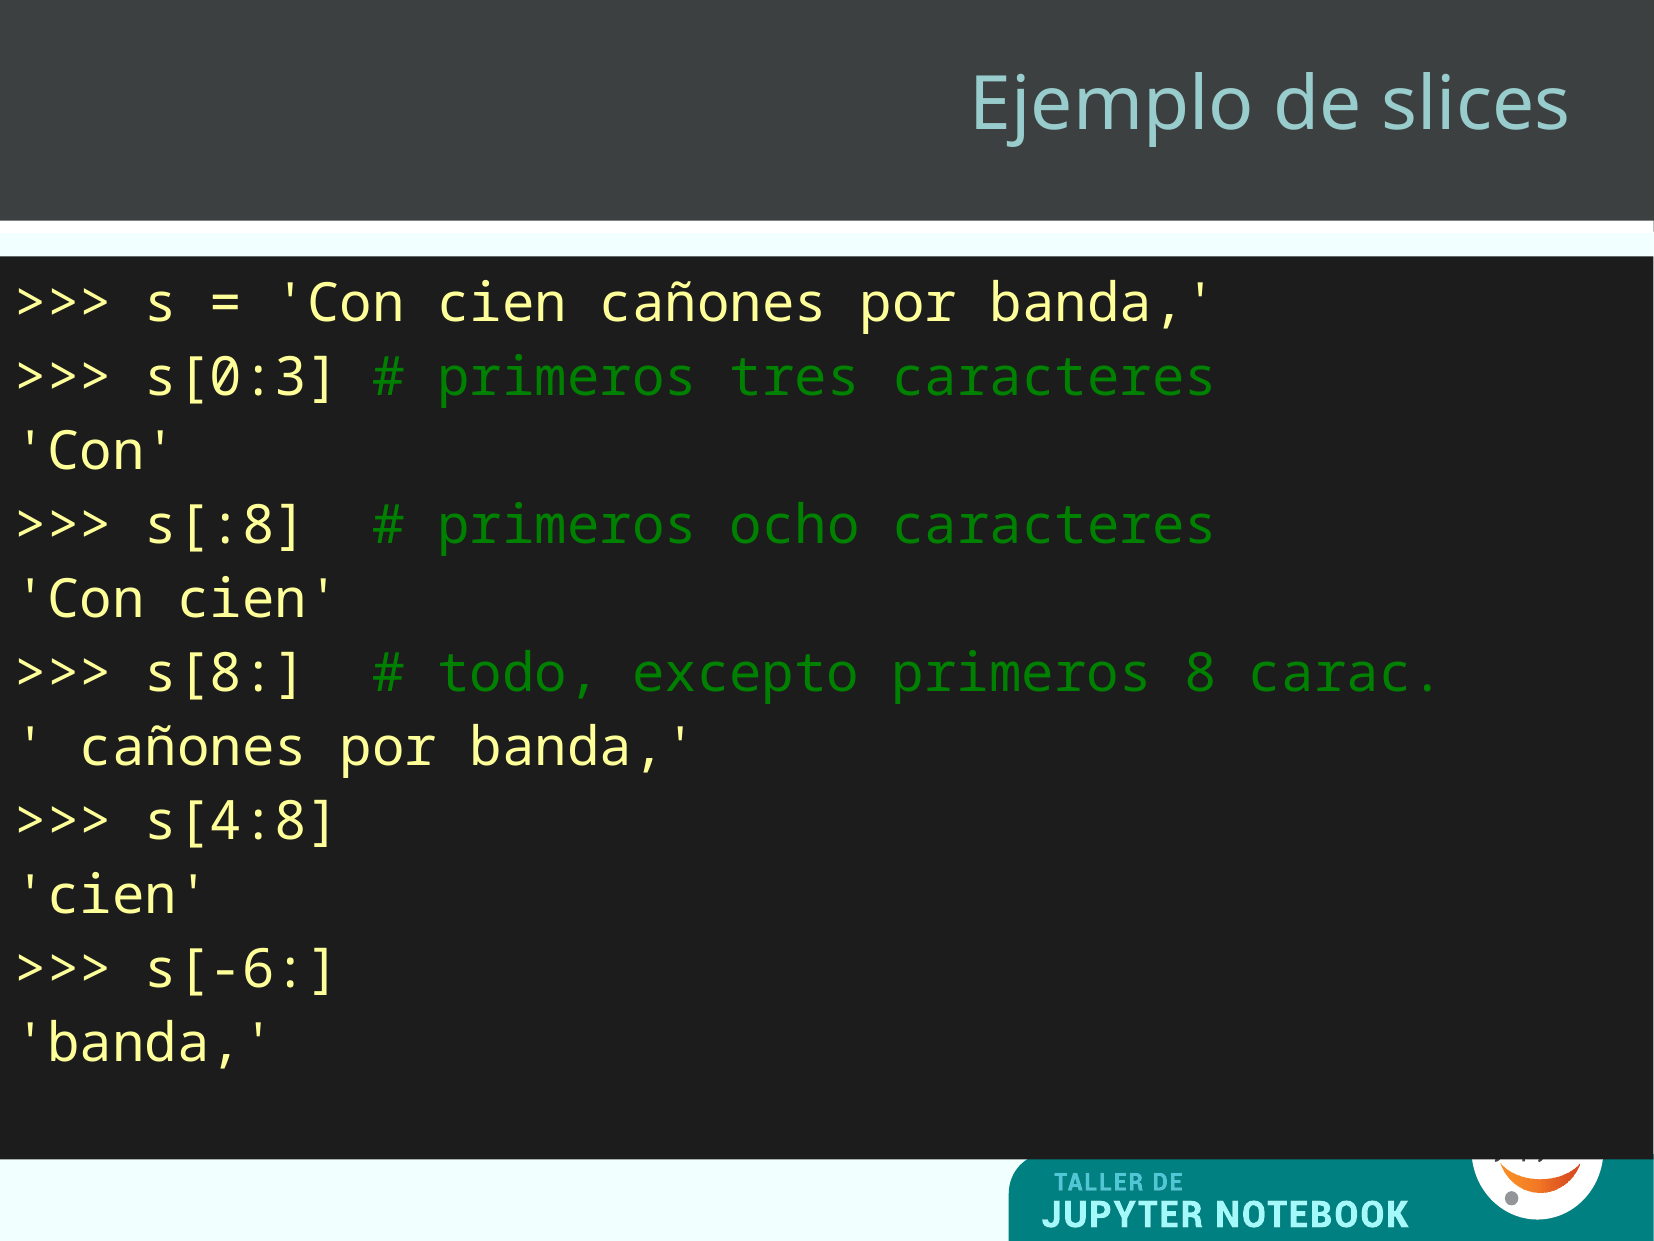

# Ejemplo de slices
>>> s = 'Con cien cañones por banda,'
>>> s[0:3] # primeros tres caracteres
'Con'
>>> s[:8] # primeros ocho caracteres
'Con cien'
>>> s[8:] # todo, excepto primeros 8 carac.
' cañones por banda,'
>>> s[4:8]
'cien'
>>> s[-6:]
'banda,'